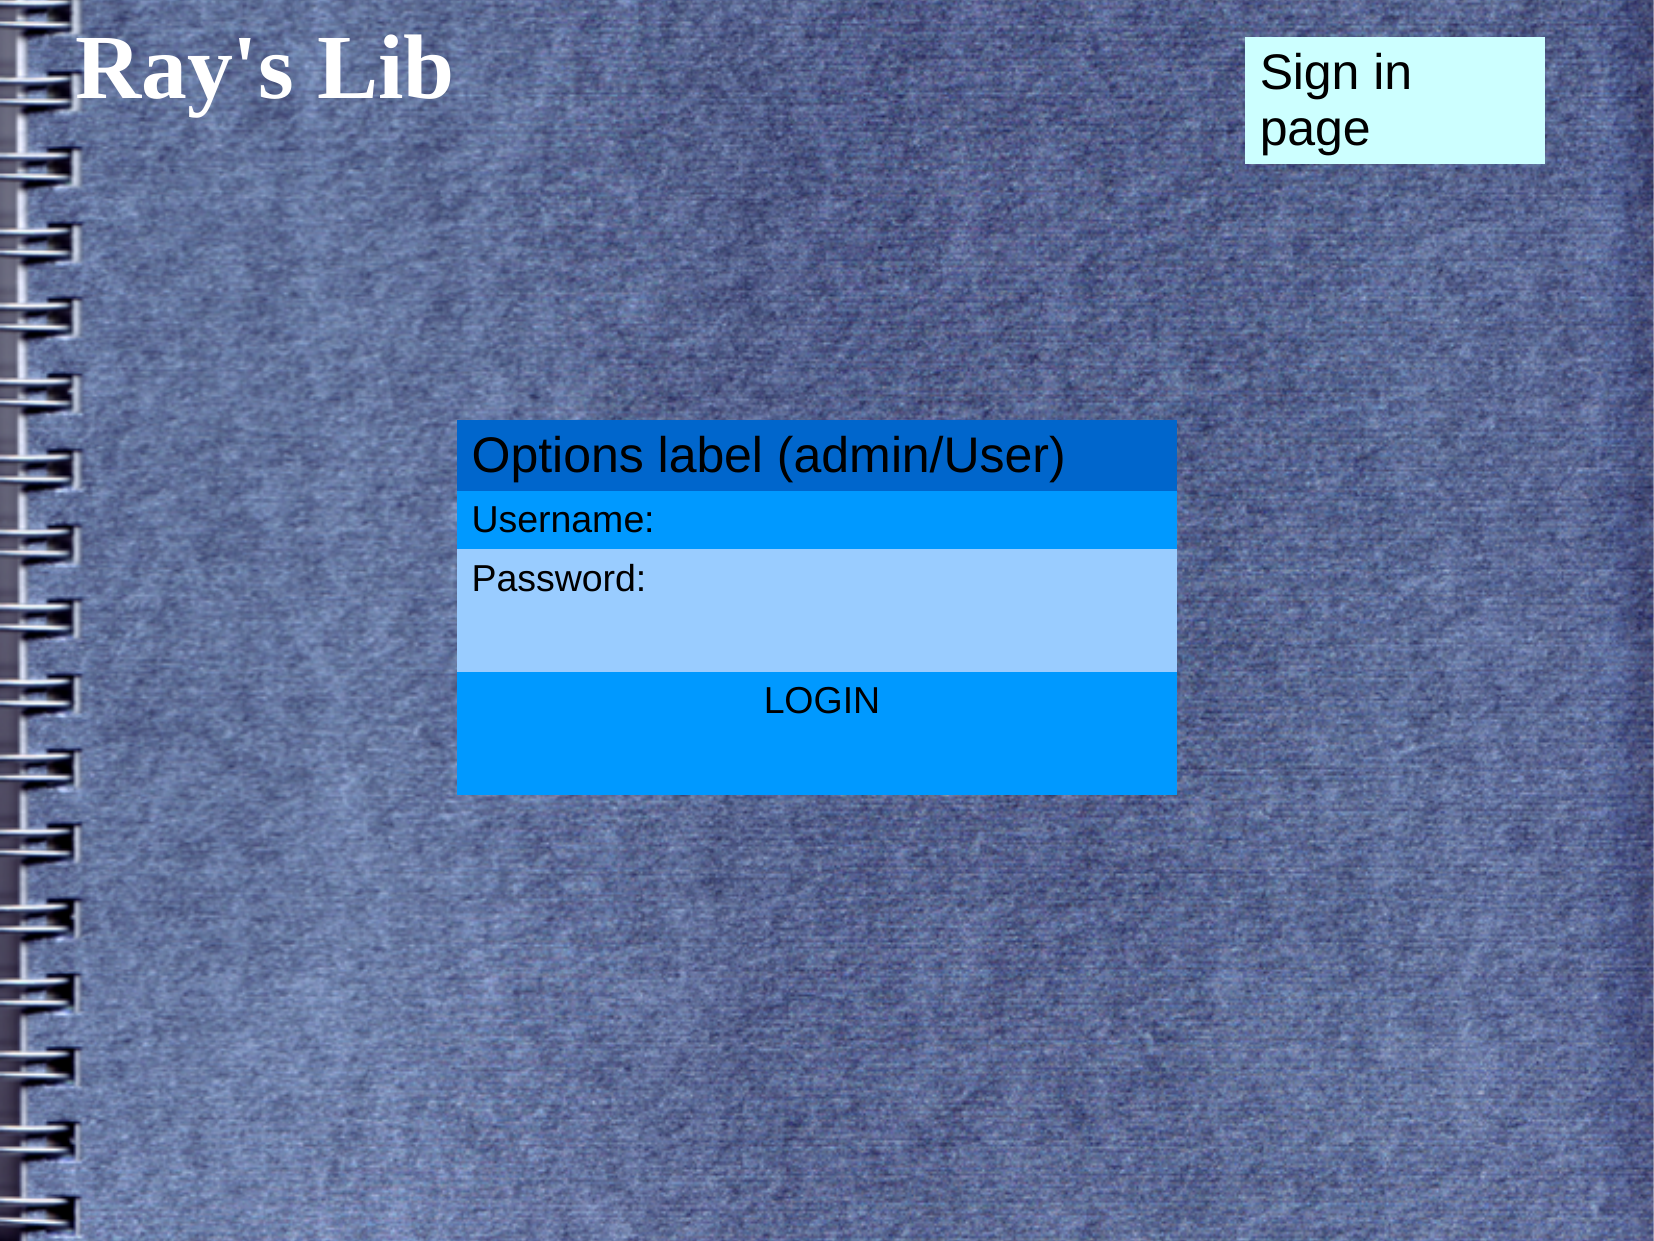

# Ray's Lib
| Sign in page |
| --- |
| Options label (admin/User) |
| --- |
| Username: |
| Password: |
| LOGIN |